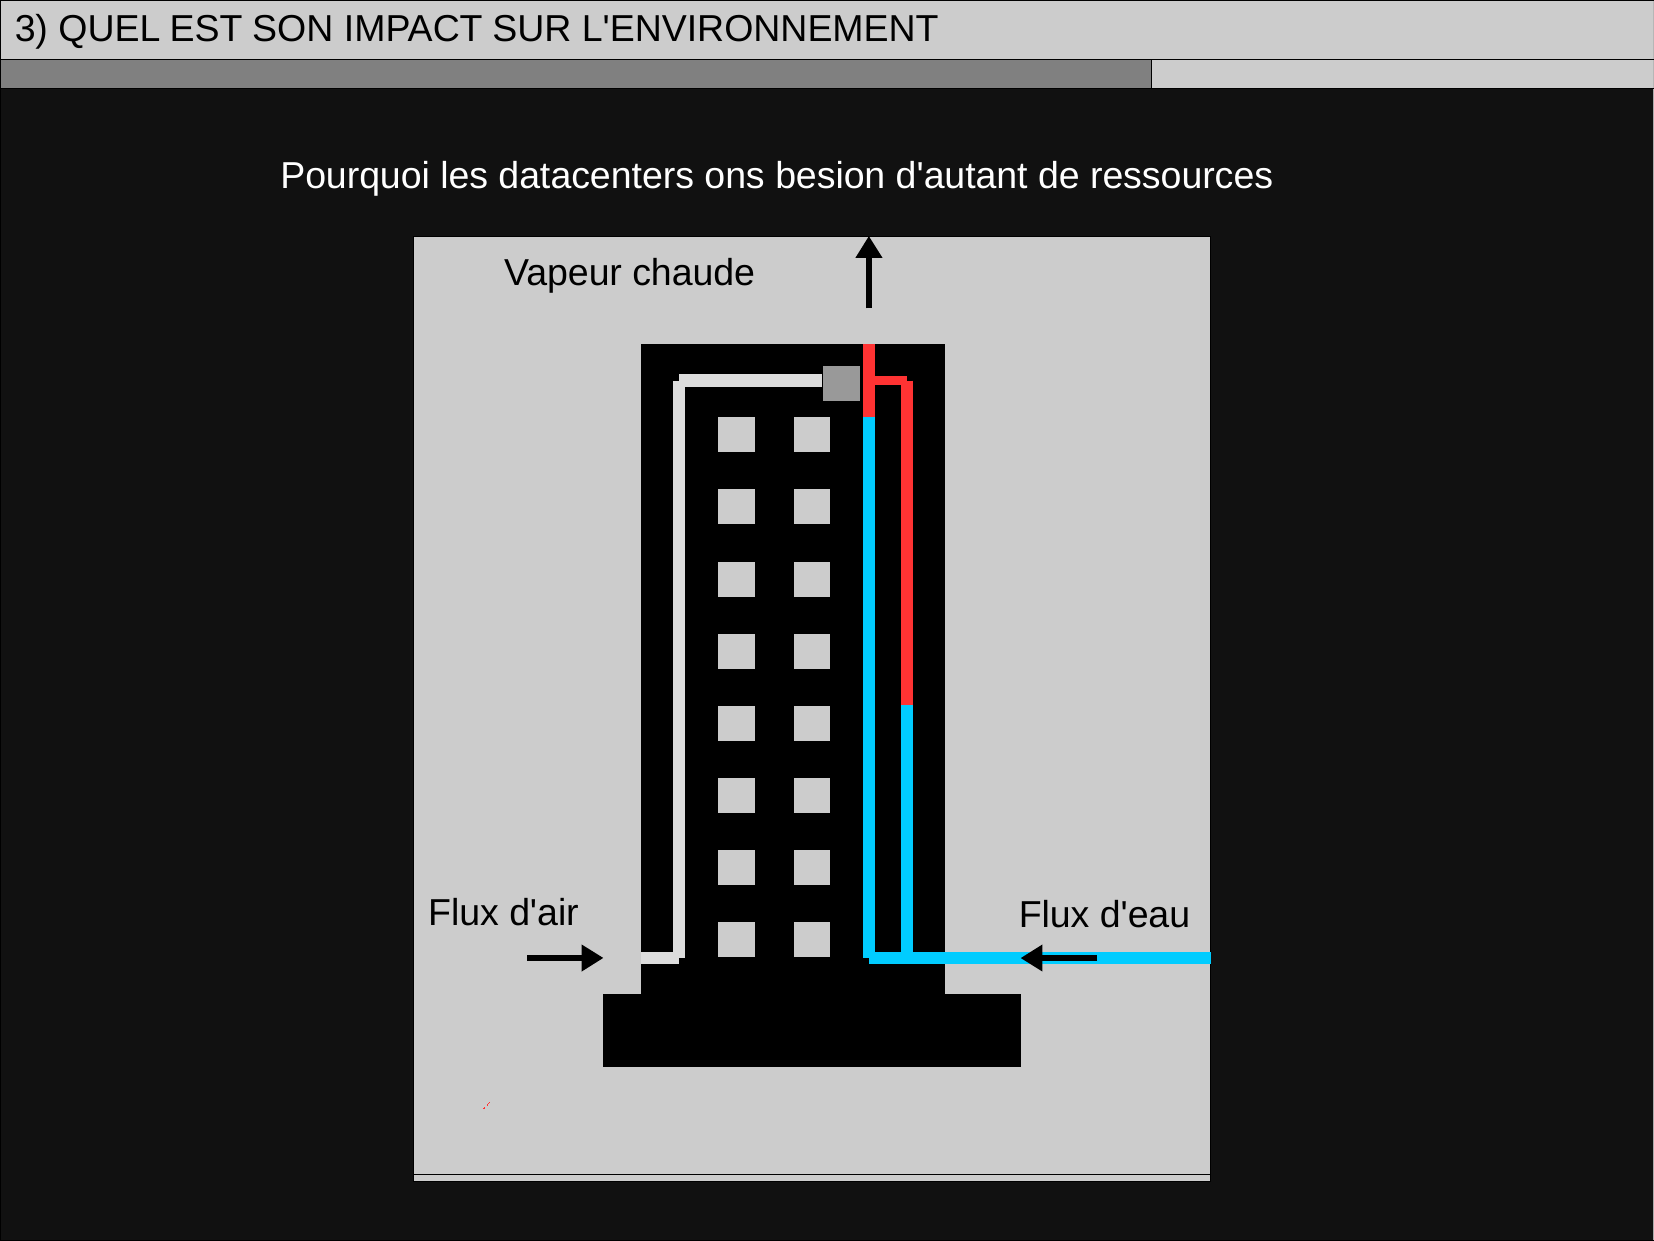

3) QUEL EST SON IMPACT SUR L'ENVIRONNEMENT
Pourquoi les datacenters ons besion d'autant de ressources
La production de chaleur
Résistances
Êffet Joule
Production de chaleur
Vapeur chaude
Flux d'air
Flux d'eau